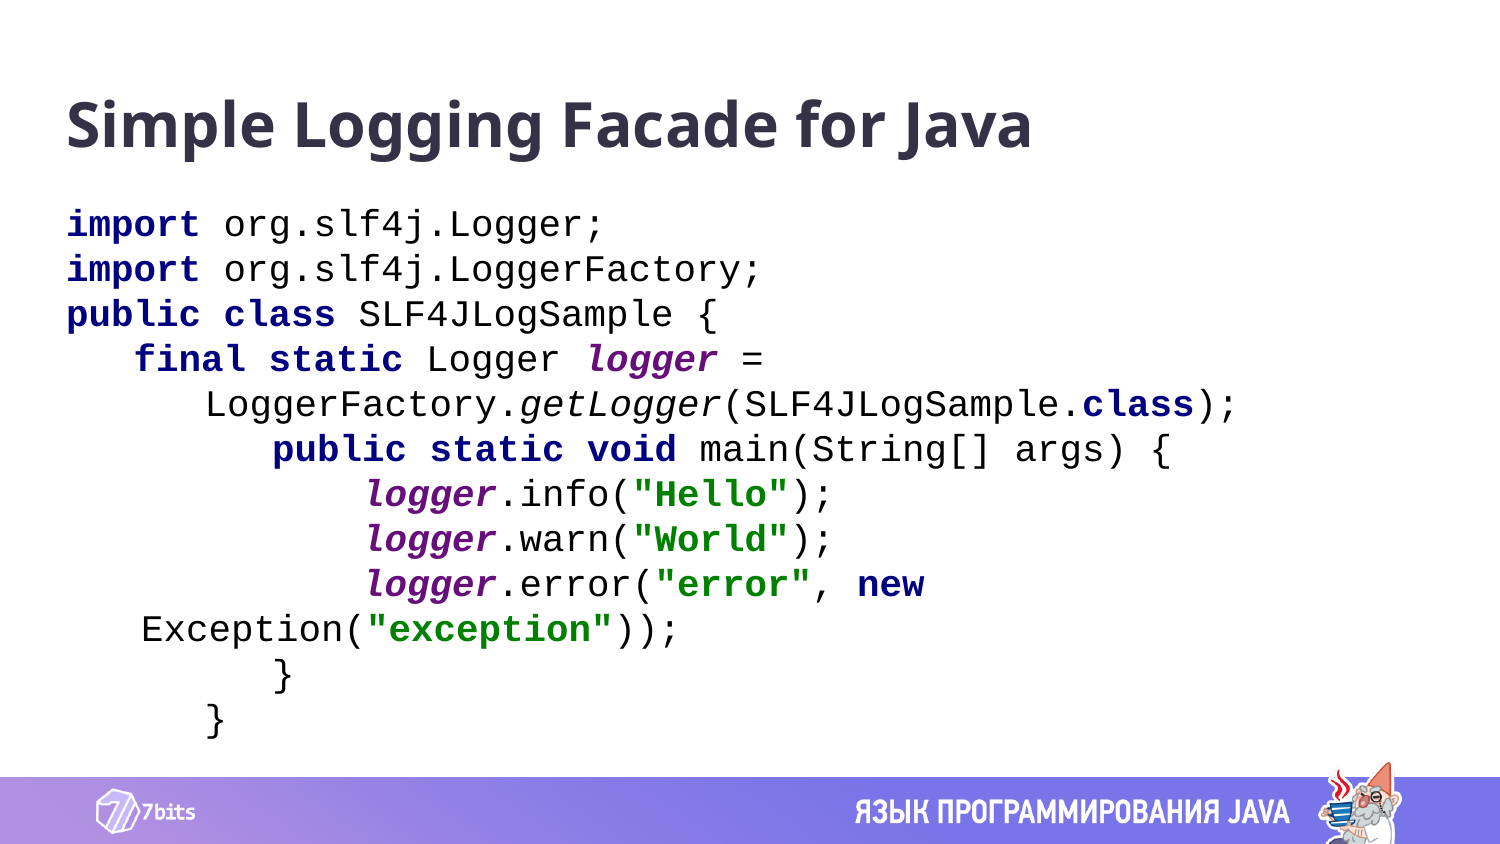

# Simple Logging Facade for Java
import org.slf4j.Logger;
import org.slf4j.LoggerFactory;
public class SLF4JLogSample {
 final static Logger logger =
LoggerFactory.getLogger(SLF4JLogSample.class);
 public static void main(String[] args) {
 logger.info("Hello");
 logger.warn("World");
 logger.error("error", new Exception("exception"));
 }
}